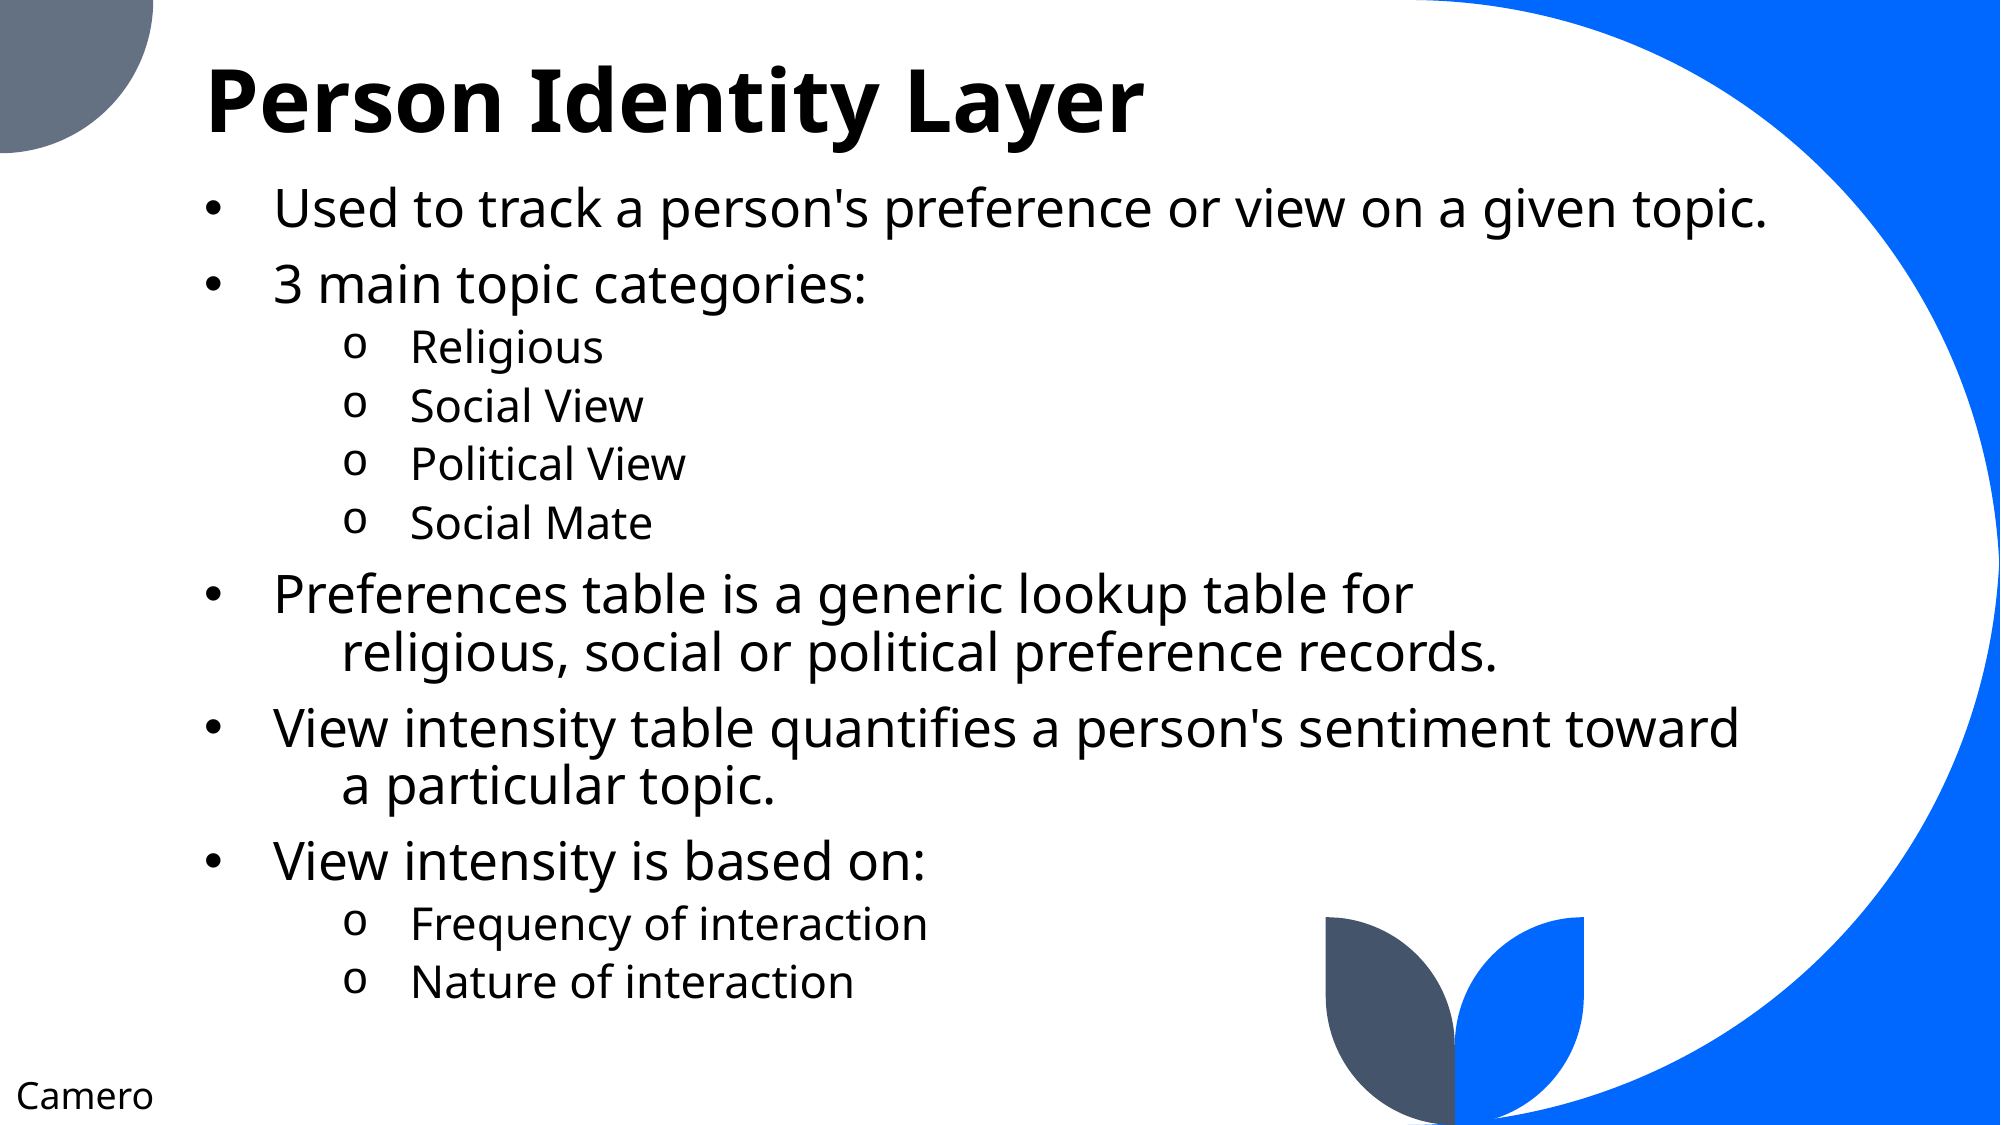

# Person Identity Layer
Used to track a person's preference or view on a given topic.
3 main topic categories:
Religious
Social View
Political View
Social Mate
Preferences table is a generic lookup table for religious, social or political preference records.
View intensity table quantifies a person's sentiment toward a particular topic.
View intensity is based on:
Frequency of interaction
Nature of interaction
Cameron